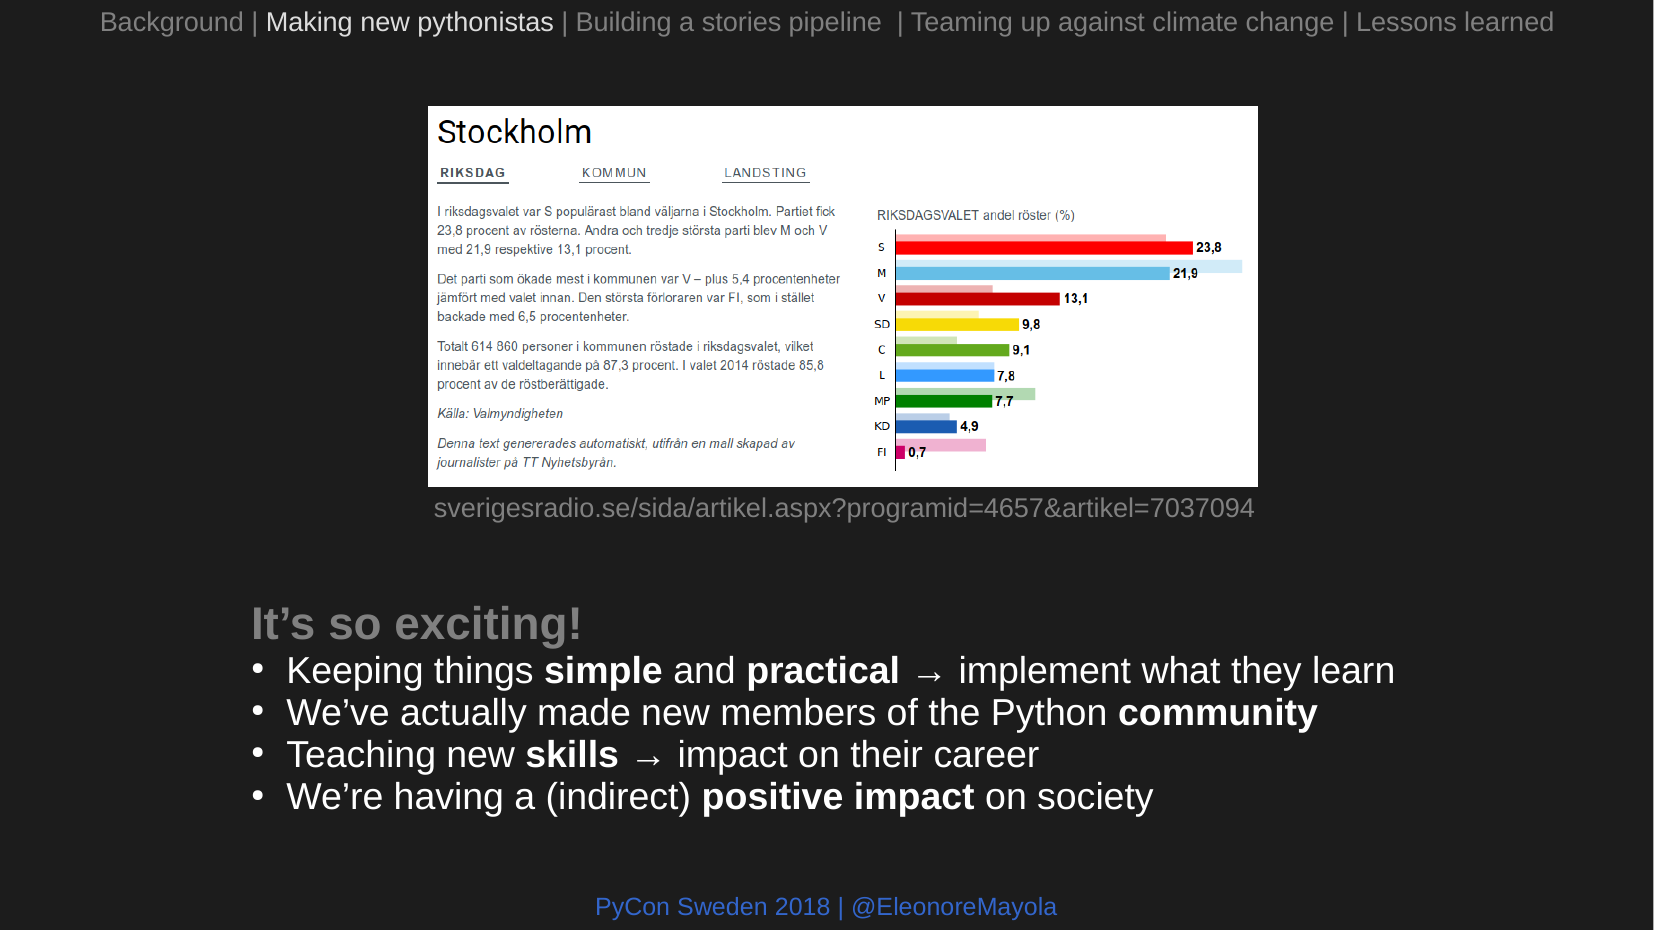

Background | Making new pythonistas | Building a stories pipeline | Teaming up against climate change | Lessons learned
sverigesradio.se/sida/artikel.aspx?programid=4657&artikel=7037094
It’s so exciting!
Keeping things simple and practical → implement what they learn
We’ve actually made new members of the Python community
Teaching new skills → impact on their career
We’re having a (indirect) positive impact on society
PyCon Sweden 2018 | @EleonoreMayola